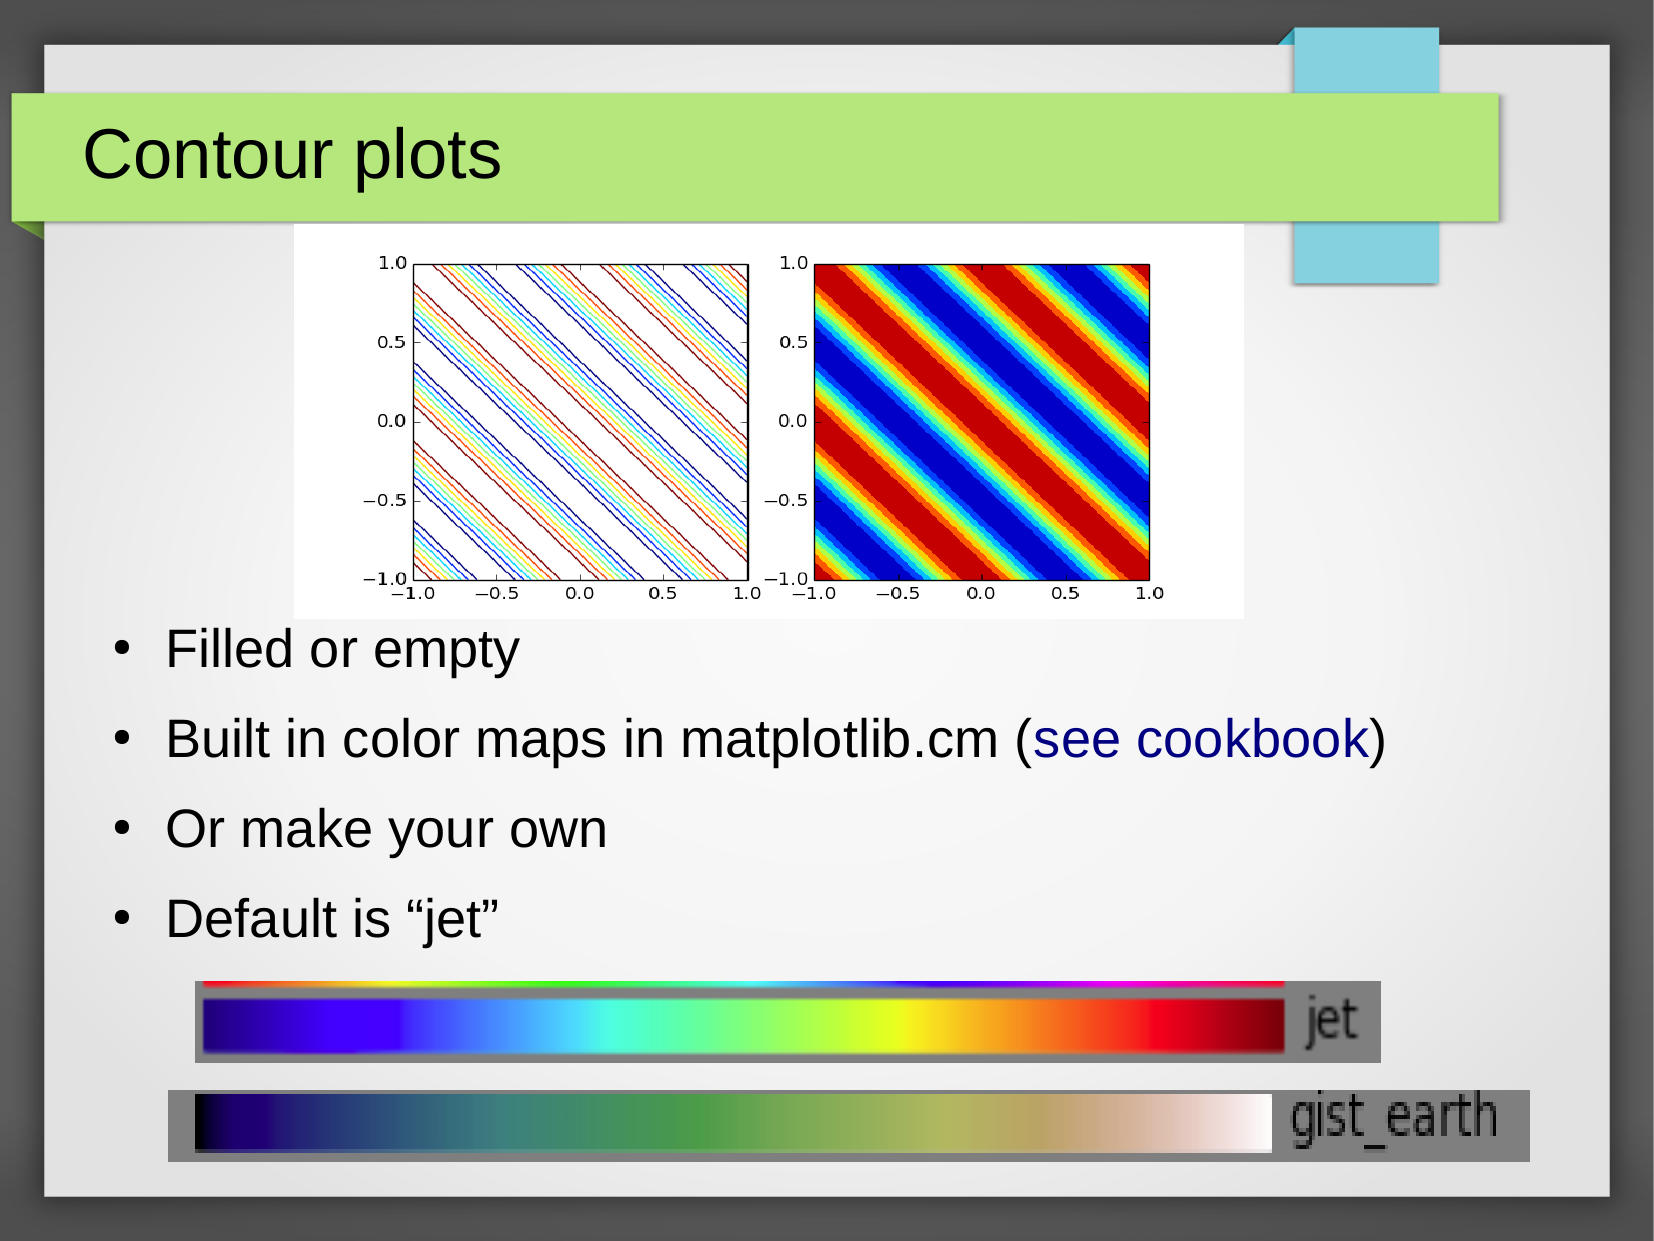

# Contour plots
Filled or empty
Built in color maps in matplotlib.cm (see cookbook)
Or make your own
Default is “jet”